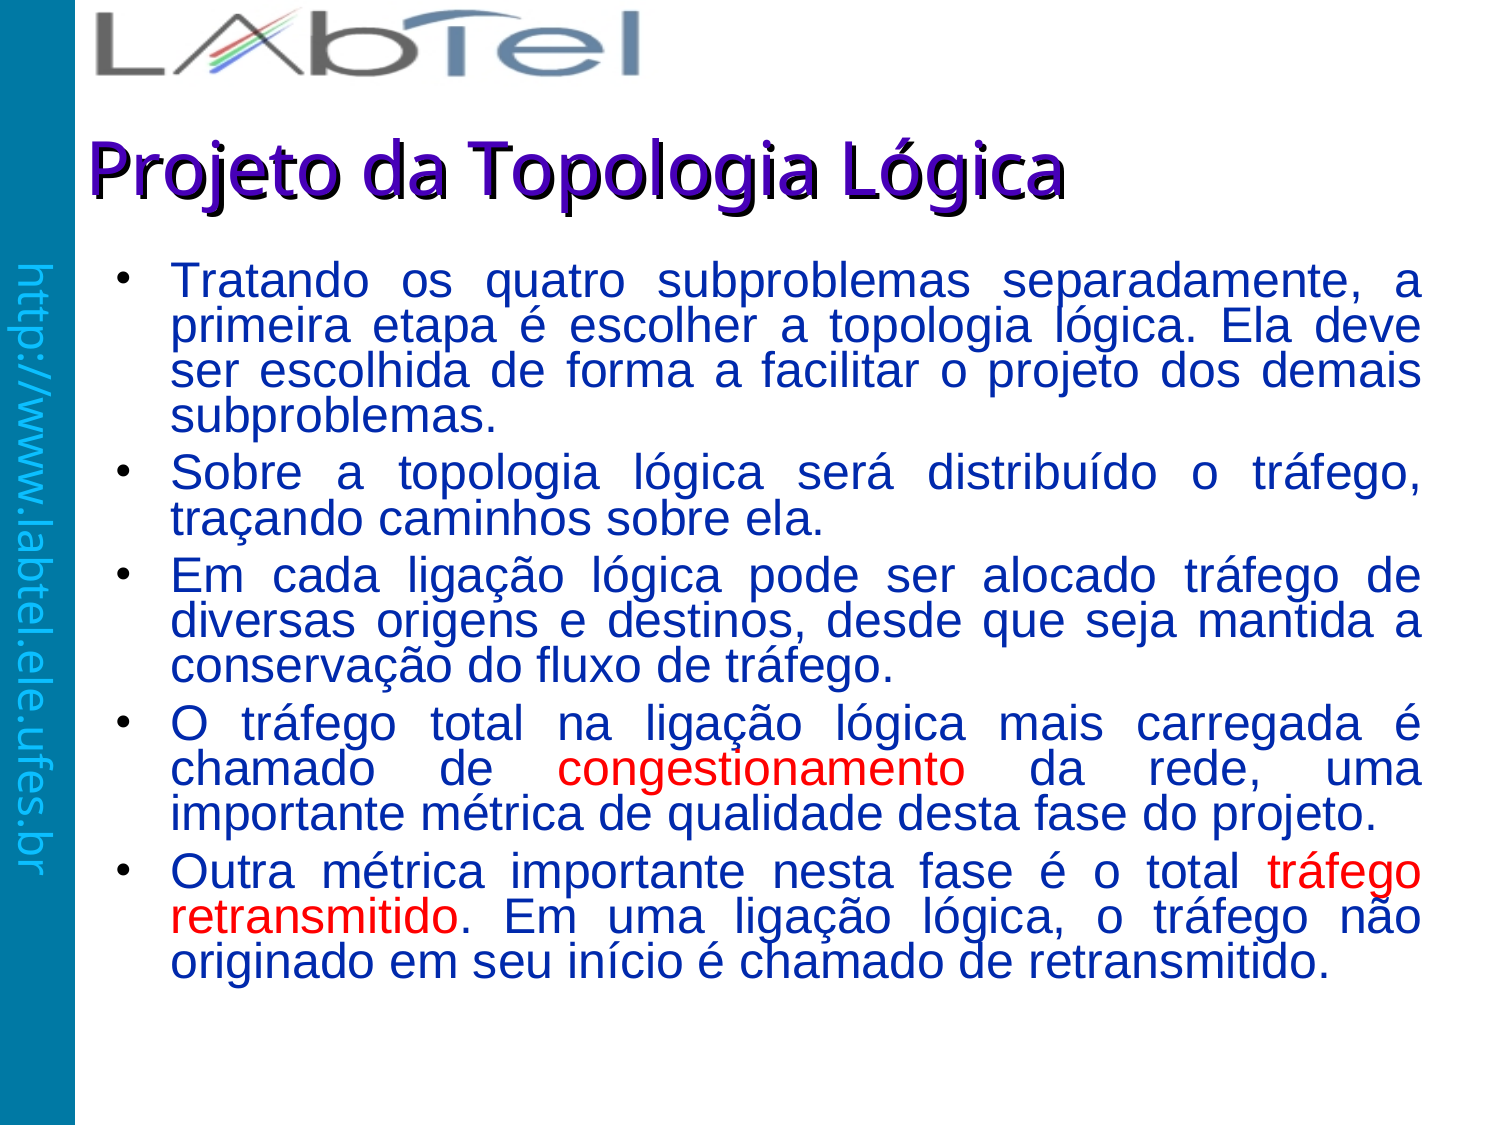

# Projeto da Topologia Lógica
Tratando os quatro subproblemas separadamente, a primeira etapa é escolher a topologia lógica. Ela deve ser escolhida de forma a facilitar o projeto dos demais subproblemas.
Sobre a topologia lógica será distribuído o tráfego, traçando caminhos sobre ela.
Em cada ligação lógica pode ser alocado tráfego de diversas origens e destinos, desde que seja mantida a conservação do fluxo de tráfego.
O tráfego total na ligação lógica mais carregada é chamado de congestionamento da rede, uma importante métrica de qualidade desta fase do projeto.
Outra métrica importante nesta fase é o total tráfego retransmitido. Em uma ligação lógica, o tráfego não originado em seu início é chamado de retransmitido.